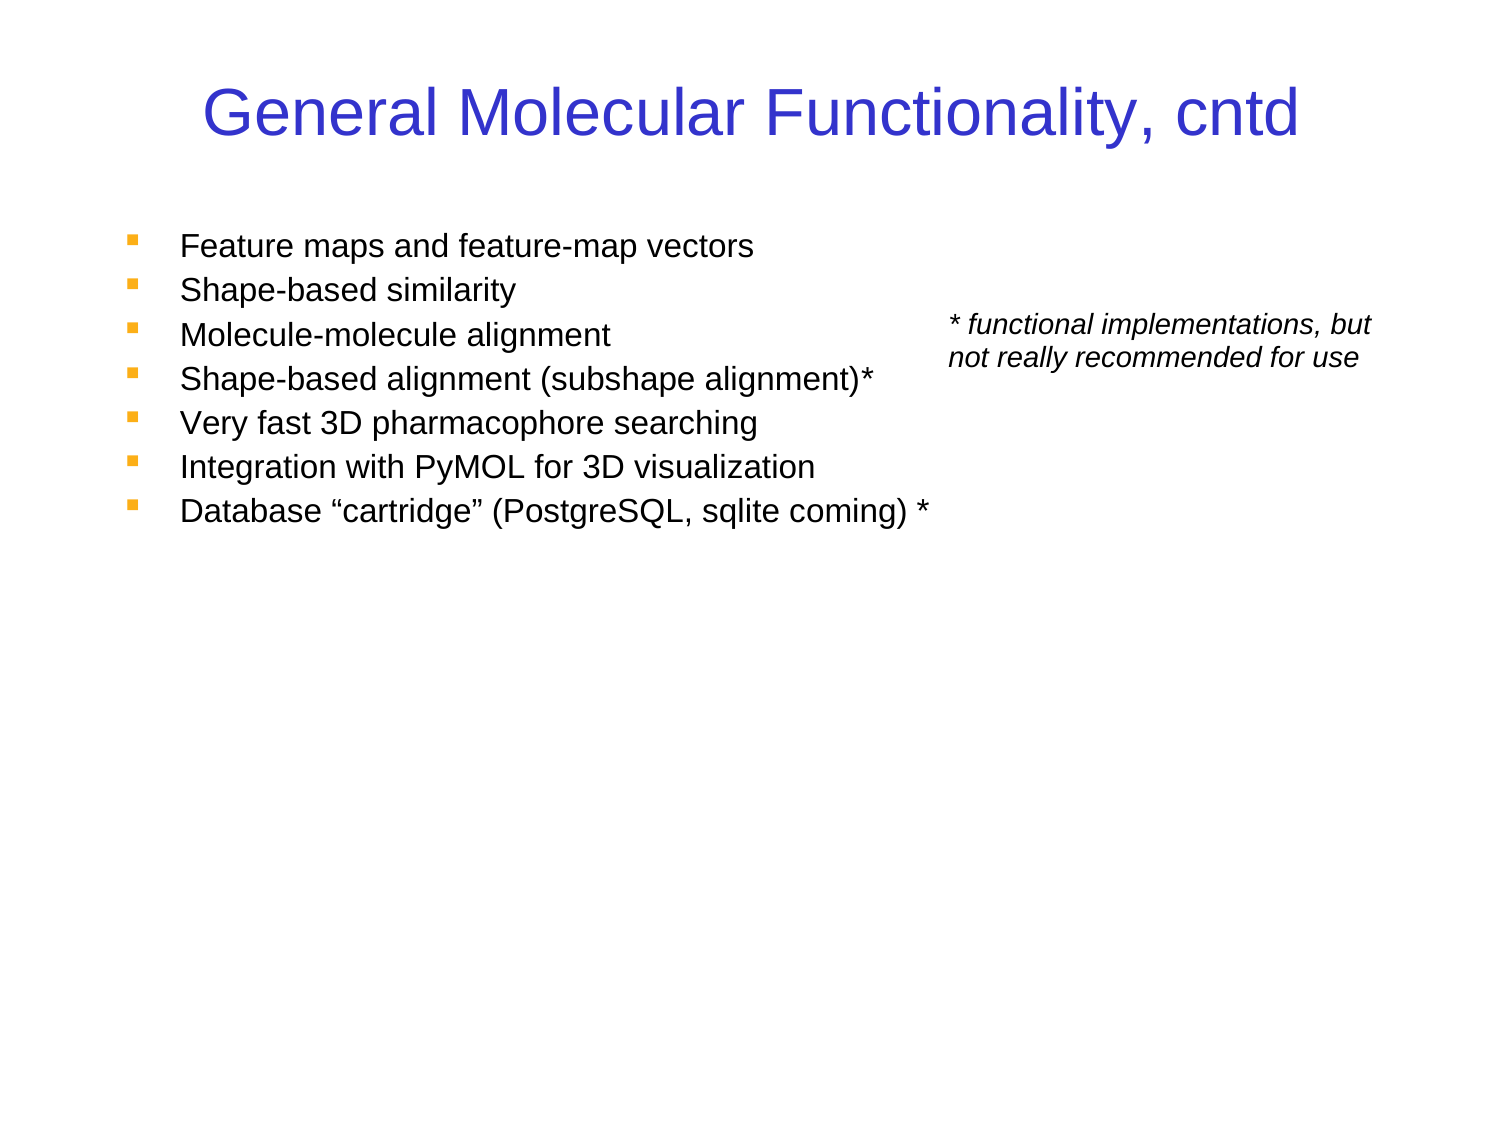

# General Molecular Functionality, cntd
Feature maps and feature-map vectors
Shape-based similarity
Molecule-molecule alignment
Shape-based alignment (subshape alignment)‏*
Very fast 3D pharmacophore searching
Integration with PyMOL for 3D visualization
Database “cartridge” (PostgreSQL, sqlite coming) *
* functional implementations, but not really recommended for use